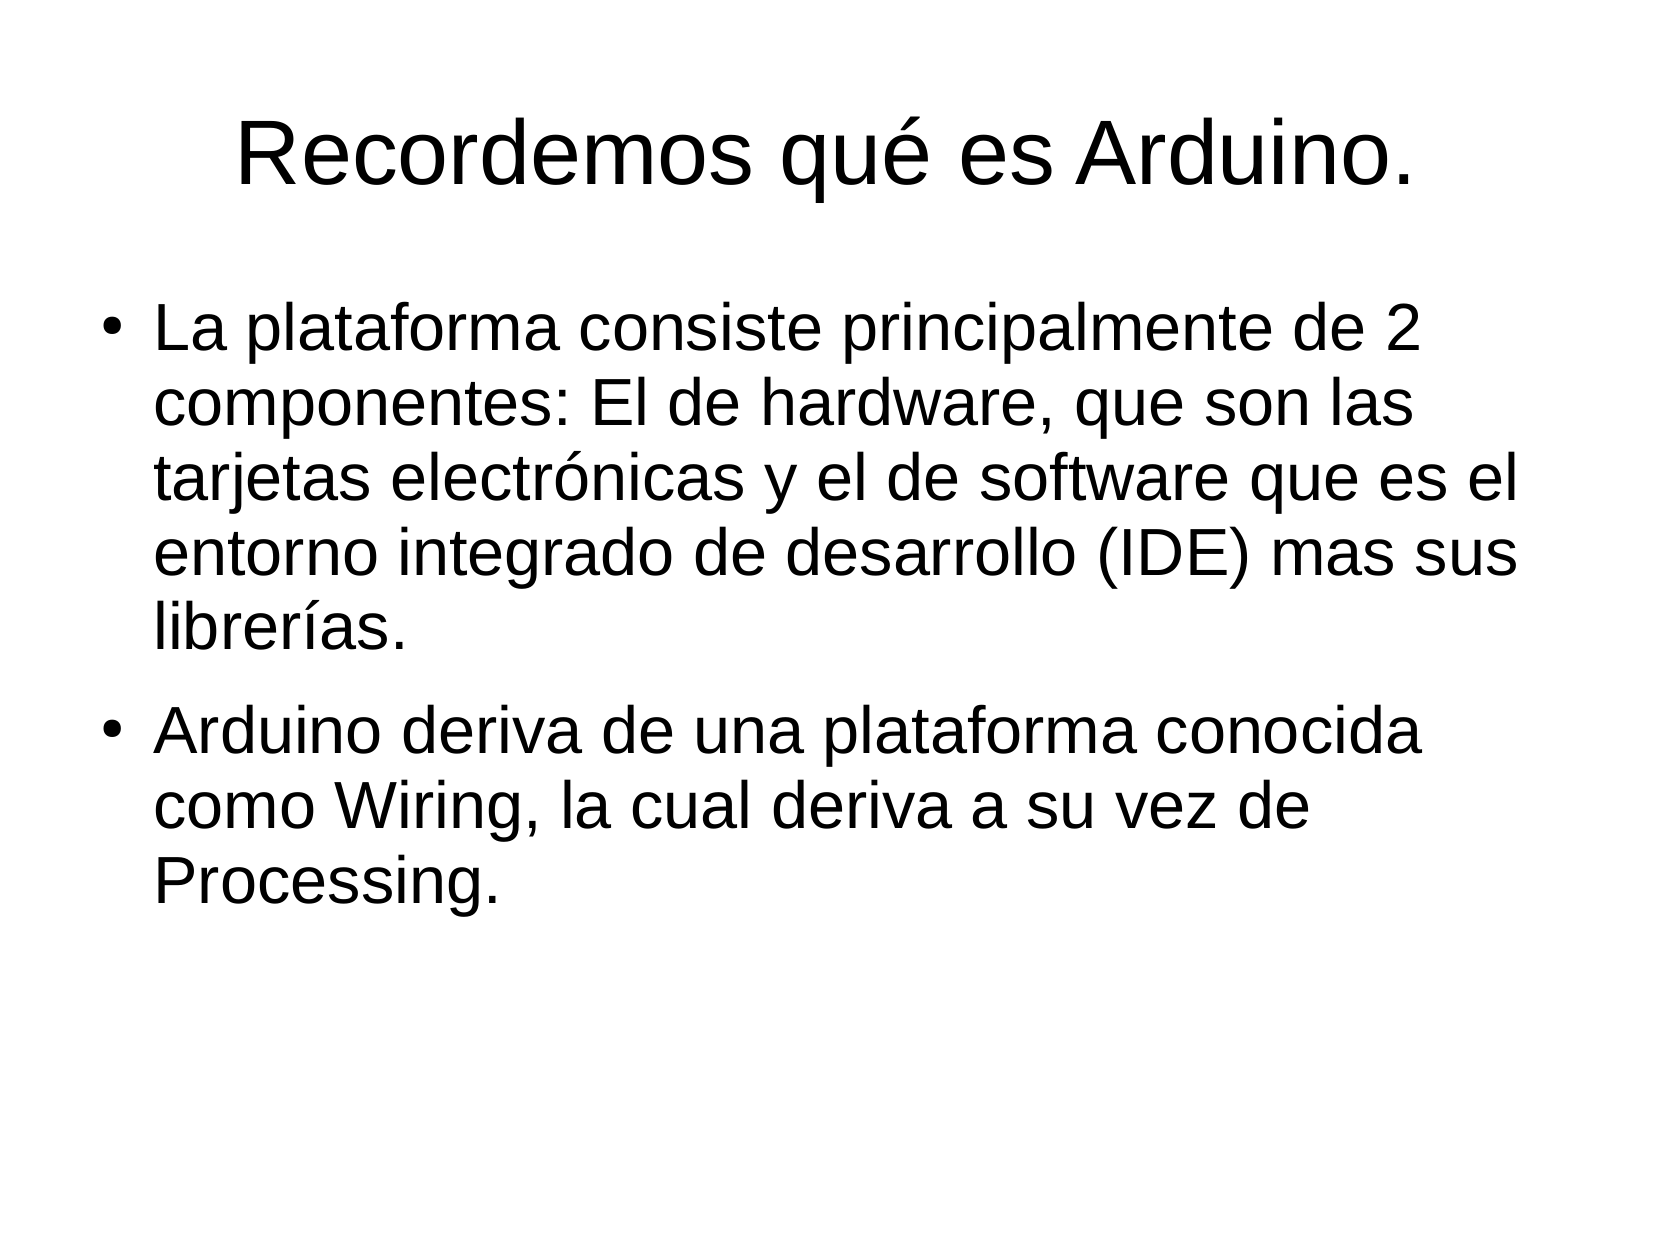

# Recordemos qué es Arduino.
La plataforma consiste principalmente de 2 componentes: El de hardware, que son las tarjetas electrónicas y el de software que es el entorno integrado de desarrollo (IDE) mas sus librerías.
Arduino deriva de una plataforma conocida como Wiring, la cual deriva a su vez de Processing.